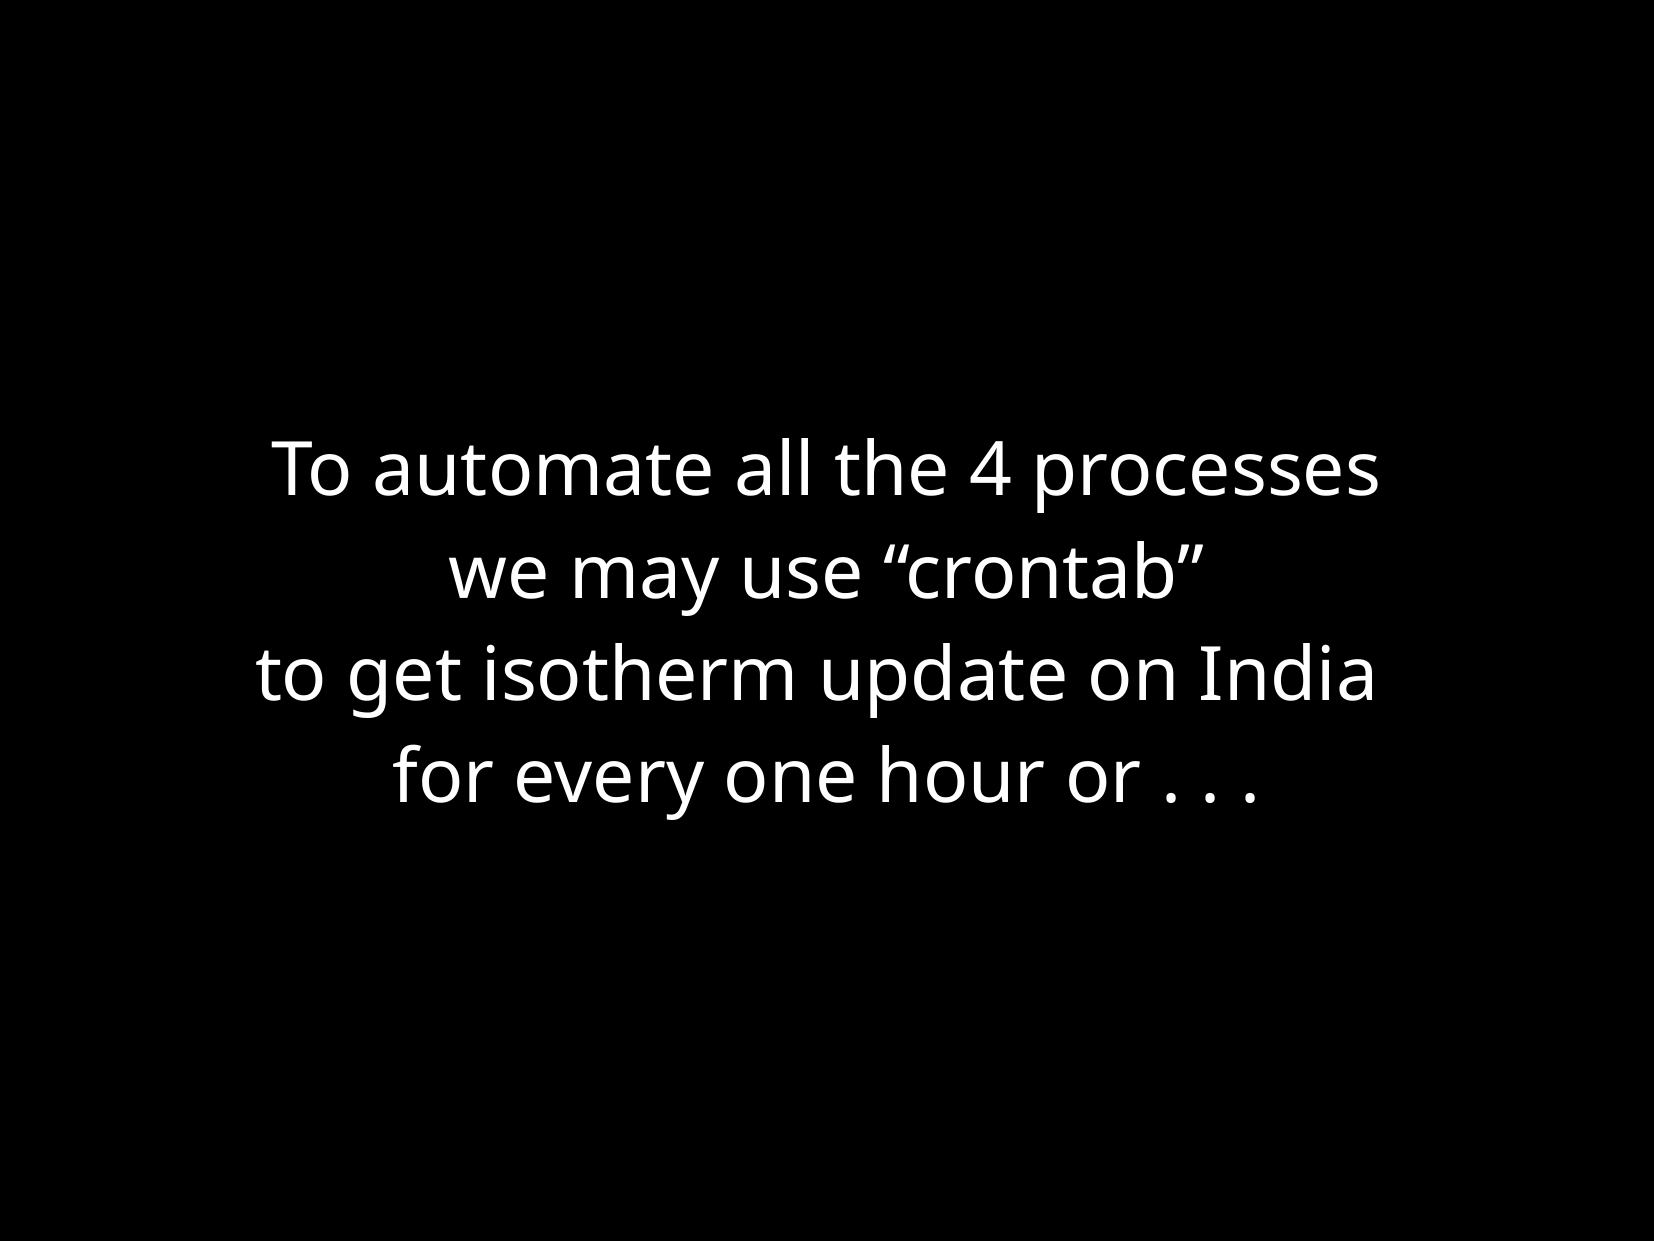

To automate all the 4 processes
 we may use “crontab”
to get isotherm update on India
for every one hour or . . .